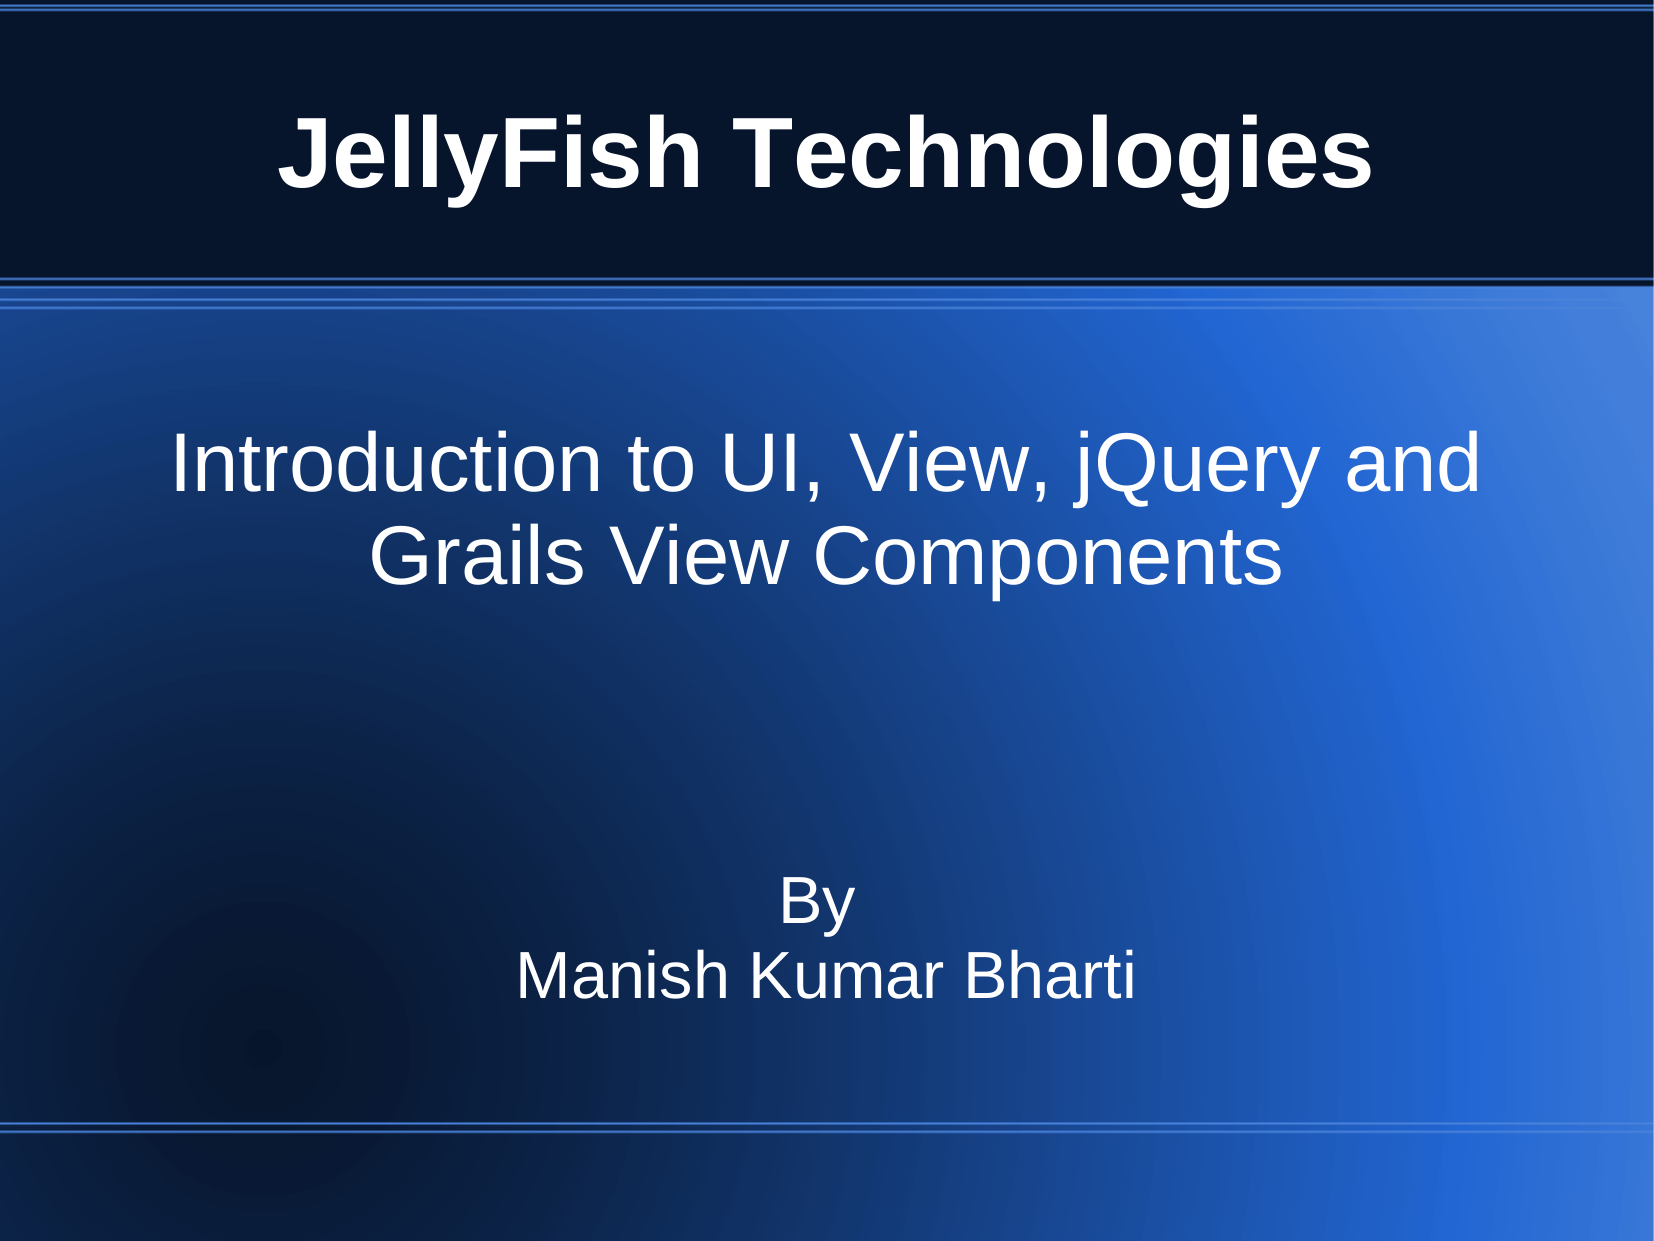

JellyFish Technologies
# Introduction to UI, View, jQuery and Grails View Components
By
Manish Kumar Bharti